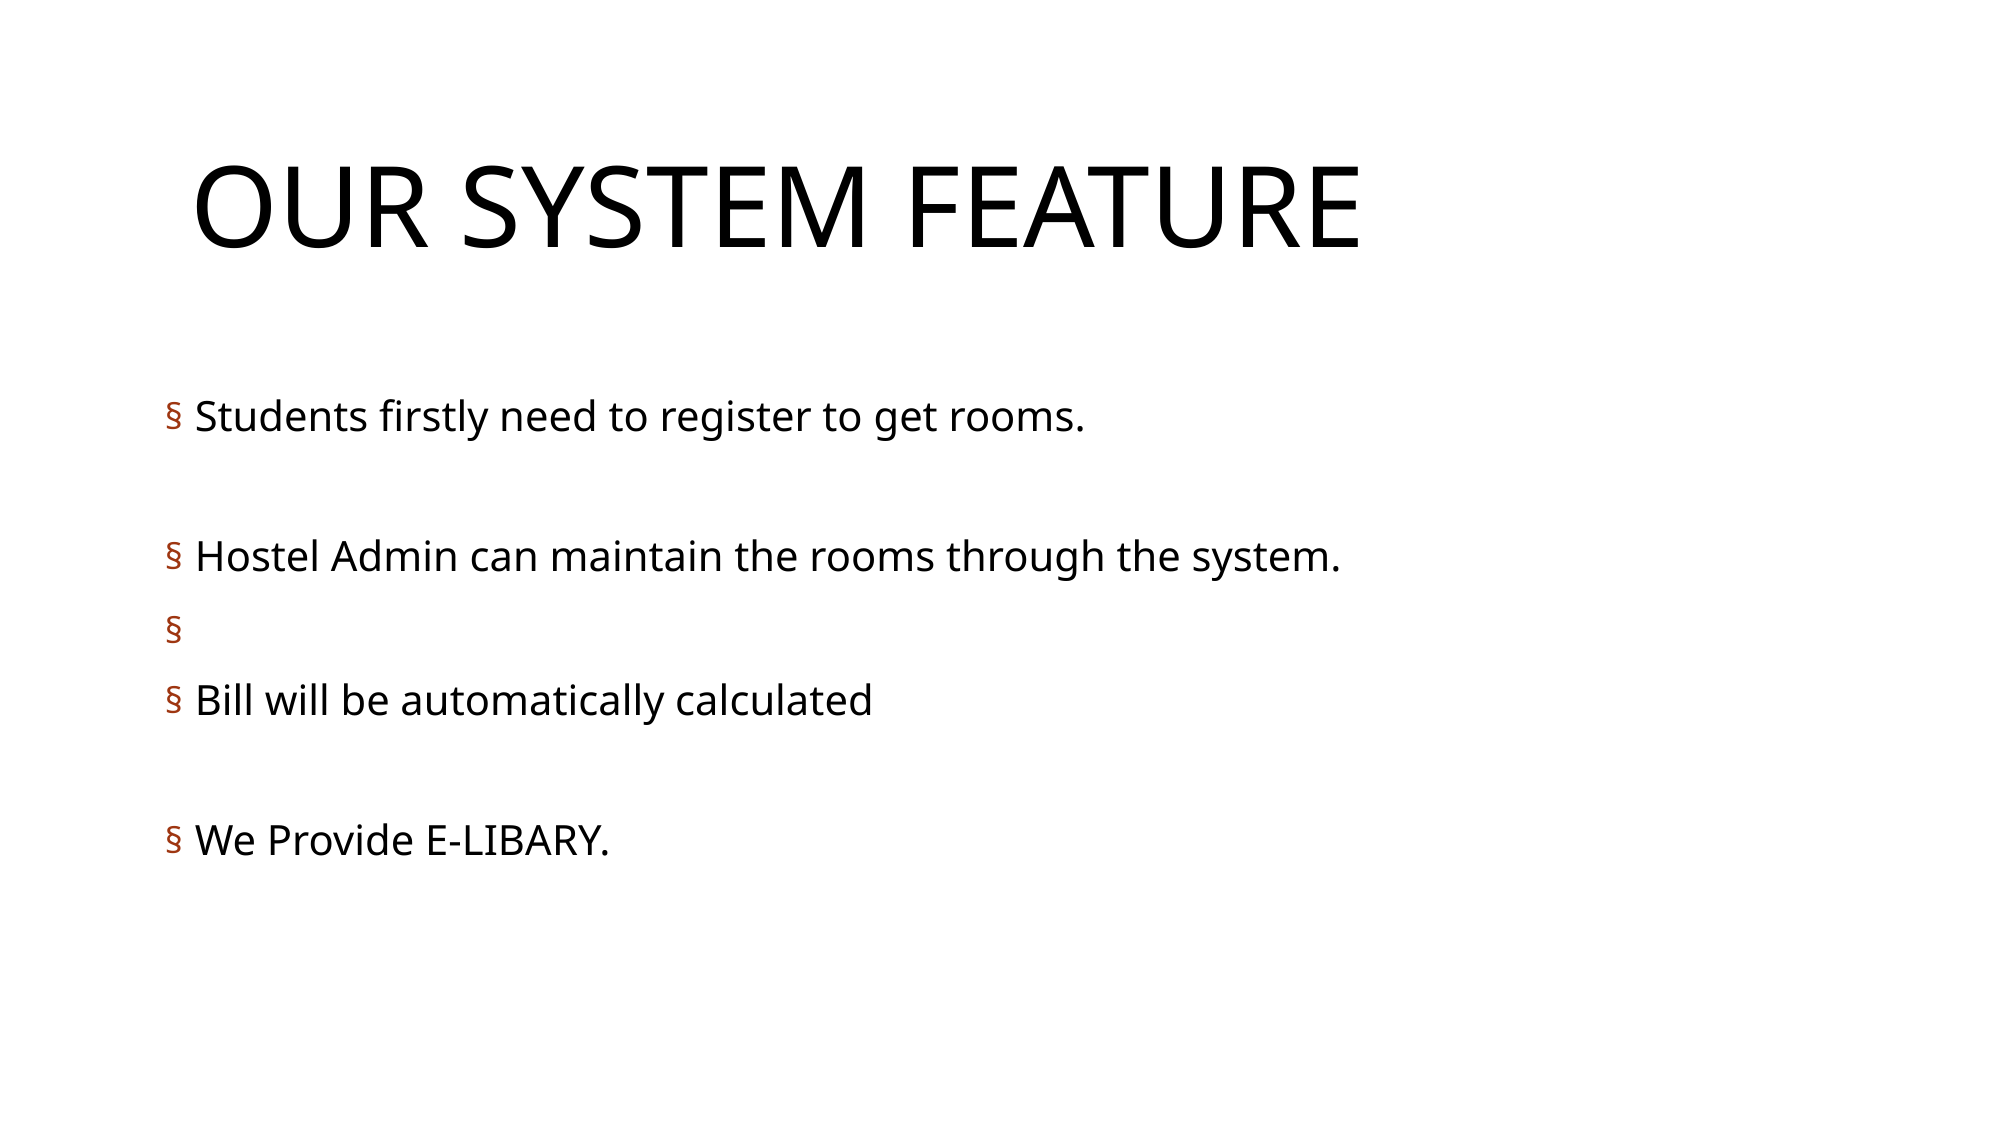

# OUR SYSTEM FEATURE
Students firstly need to register to get rooms.
Hostel Admin can maintain the rooms through the system.
Bill will be automatically calculated
We Provide E-LIBARY.
3